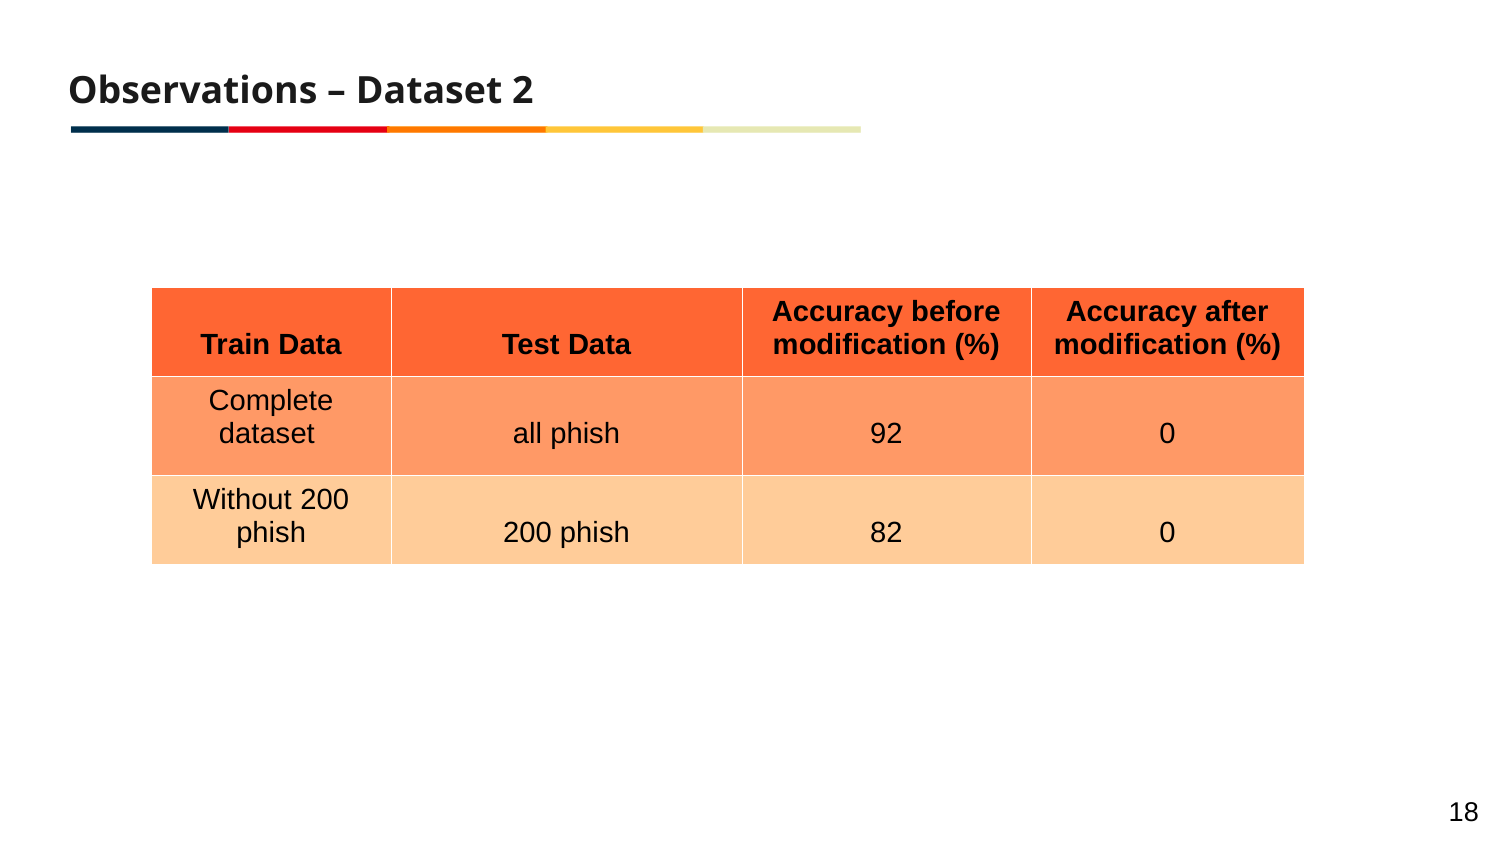

Observations – Dataset 2
| Train Data | Test Data | Accuracy before modification (%) | Accuracy after modification (%) |
| --- | --- | --- | --- |
| Complete dataset | all phish | 92 | 0 |
| Without 200 phish | 200 phish | 82 | 0 |